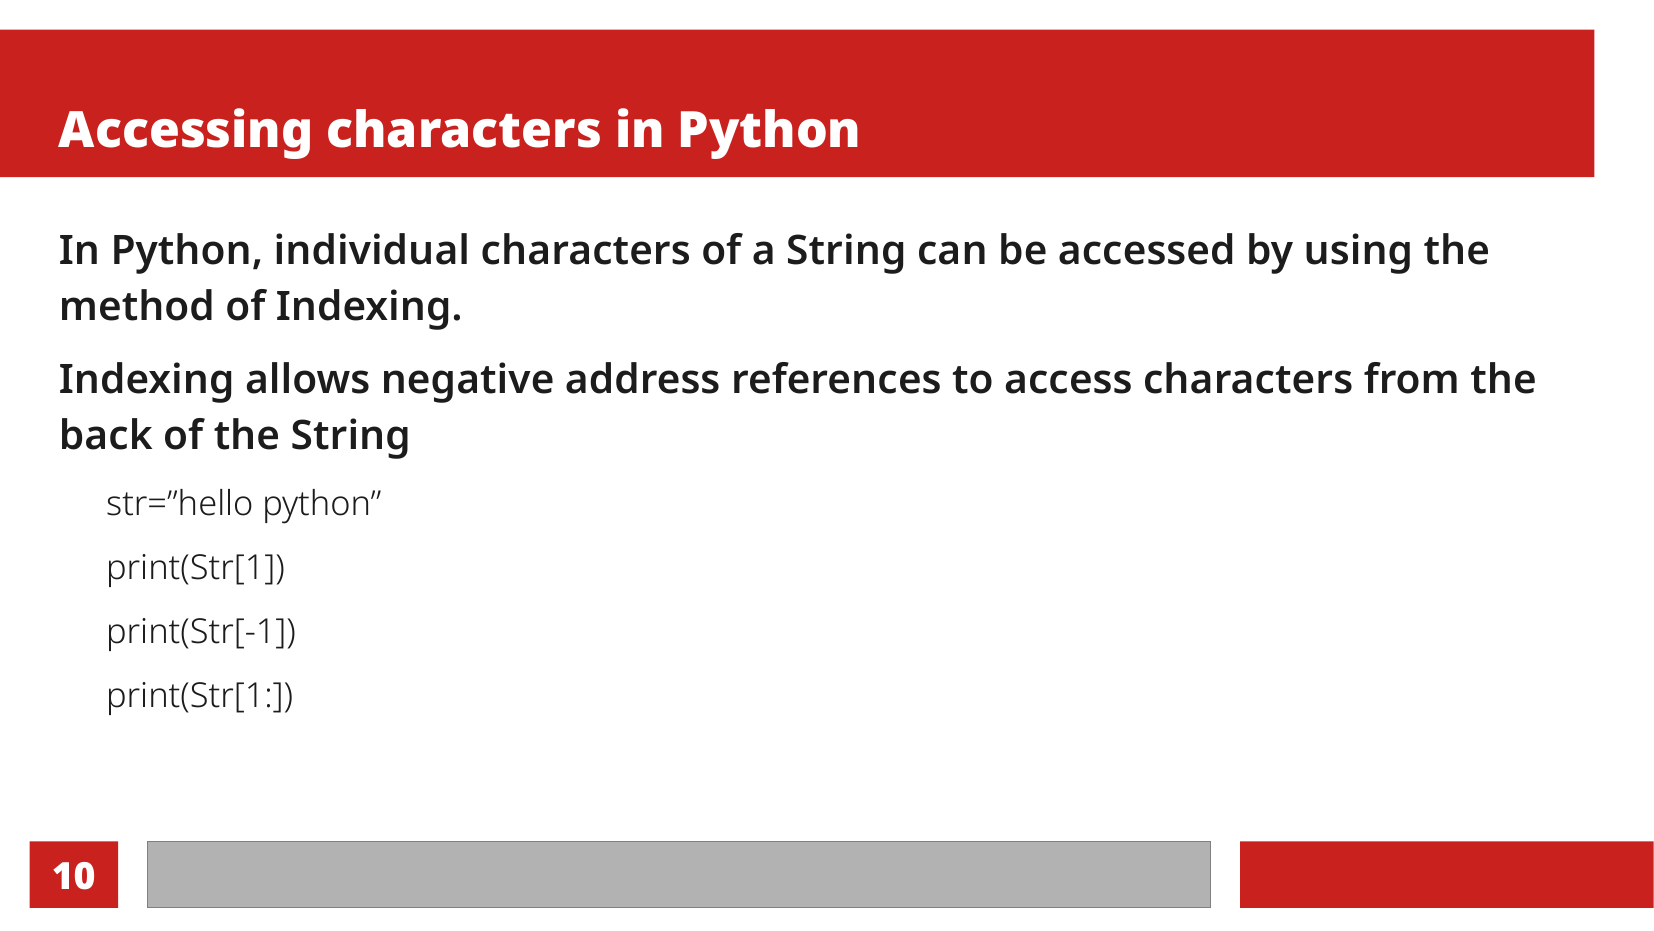

# Accessing characters in Python
In Python, individual characters of a String can be accessed by using the method of Indexing.
Indexing allows negative address references to access characters from the back of the String
str=”hello python”
print(Str[1])
print(Str[-1])
print(Str[1:])
10